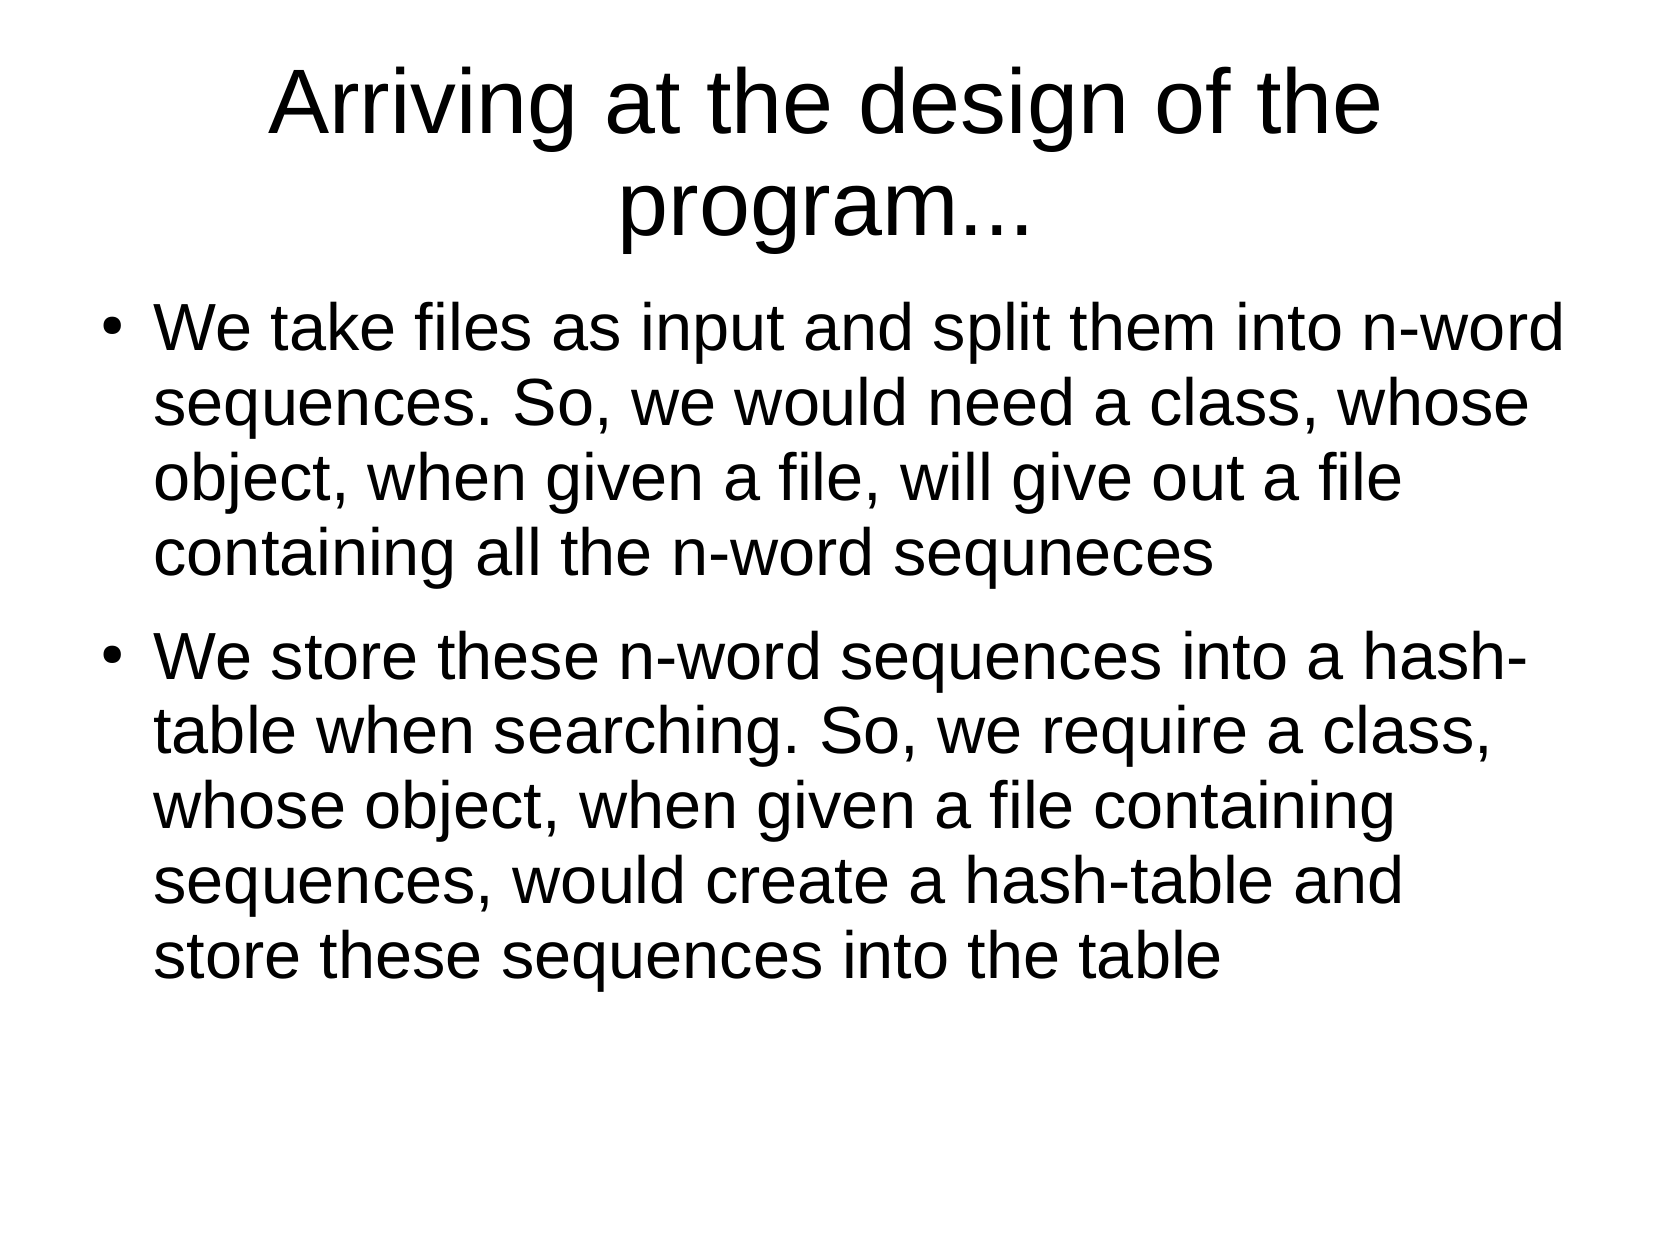

# Arriving at the design of the program...
We take files as input and split them into n-word sequences. So, we would need a class, whose object, when given a file, will give out a file containing all the n-word sequneces
We store these n-word sequences into a hash-table when searching. So, we require a class, whose object, when given a file containing sequences, would create a hash-table and store these sequences into the table